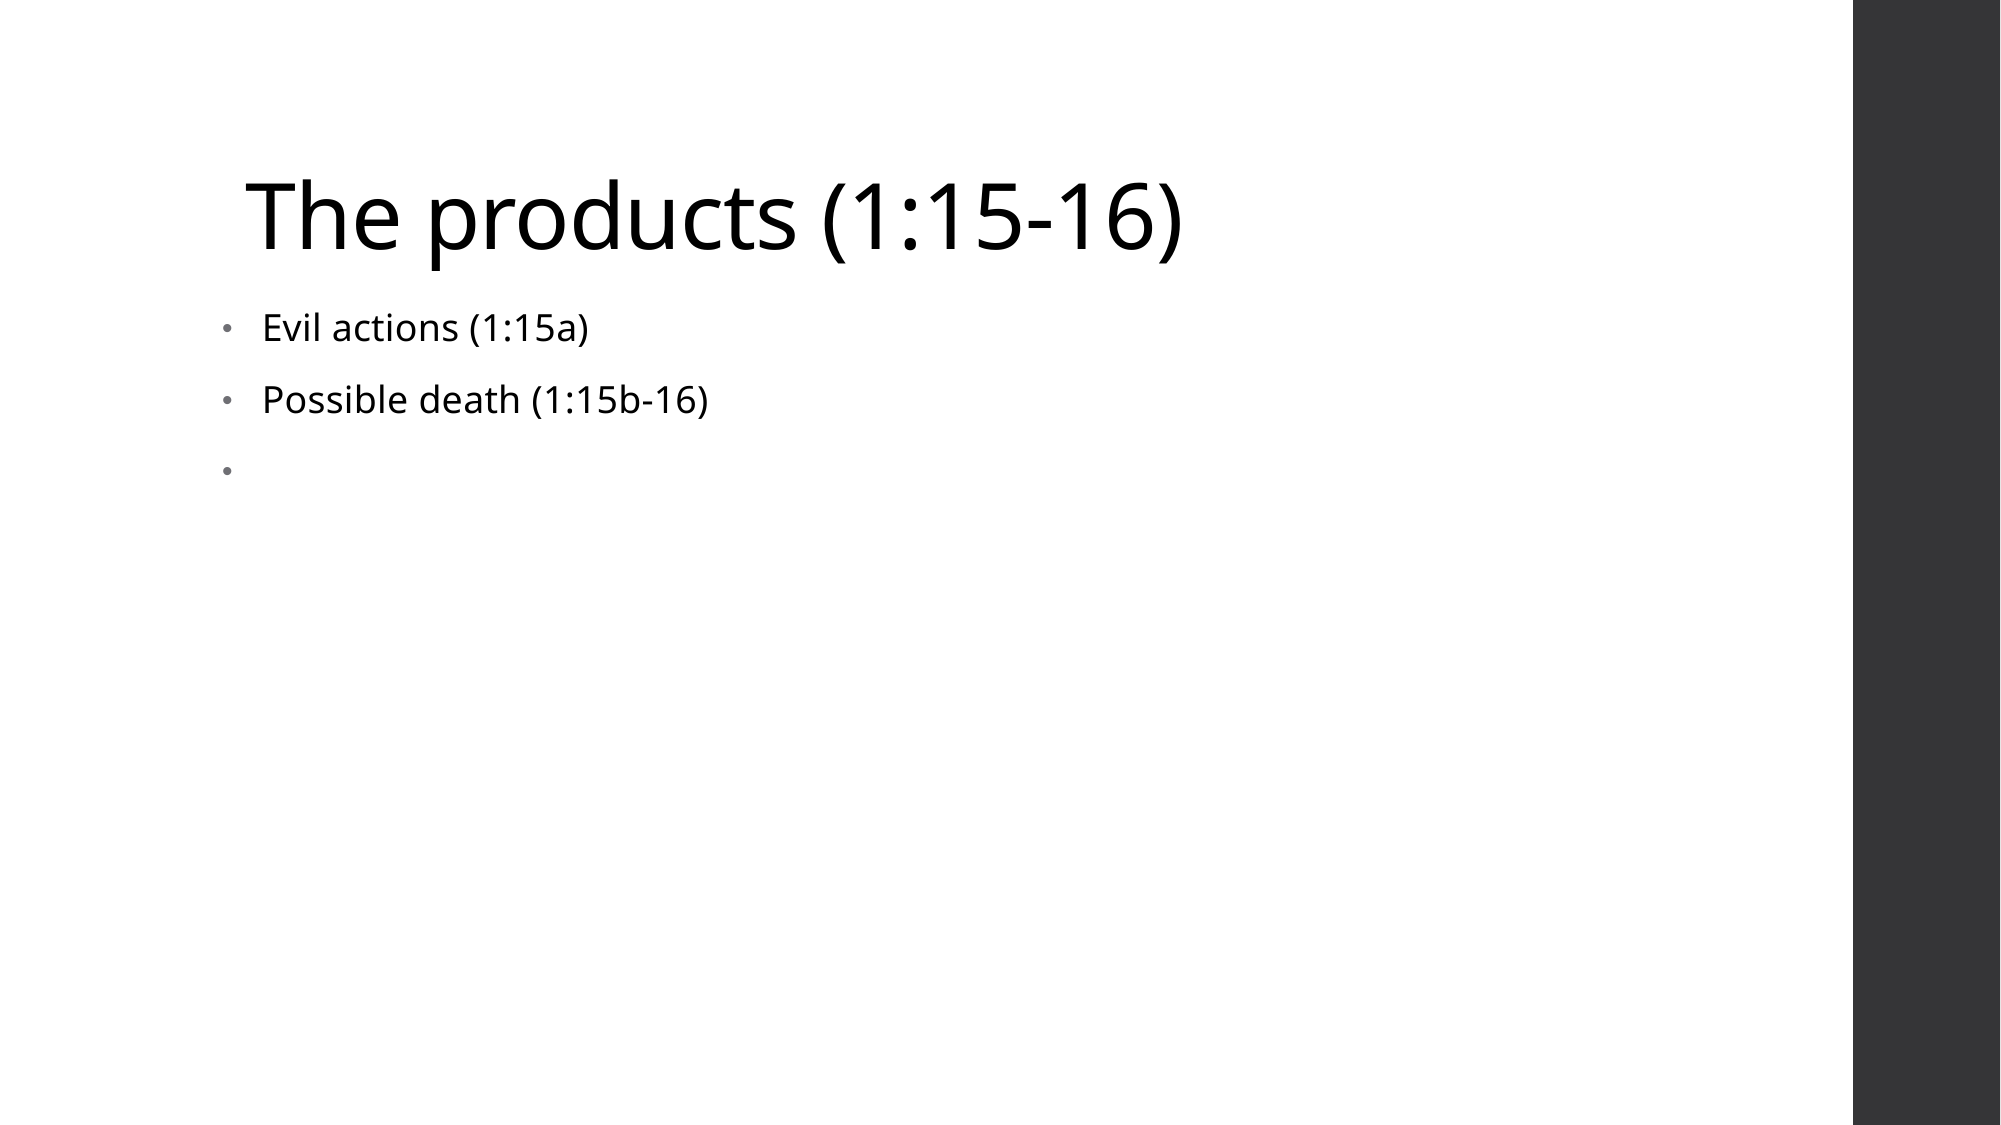

# The products (1:15-16)
 Evil actions (1:15a)
 Possible death (1:15b-16)